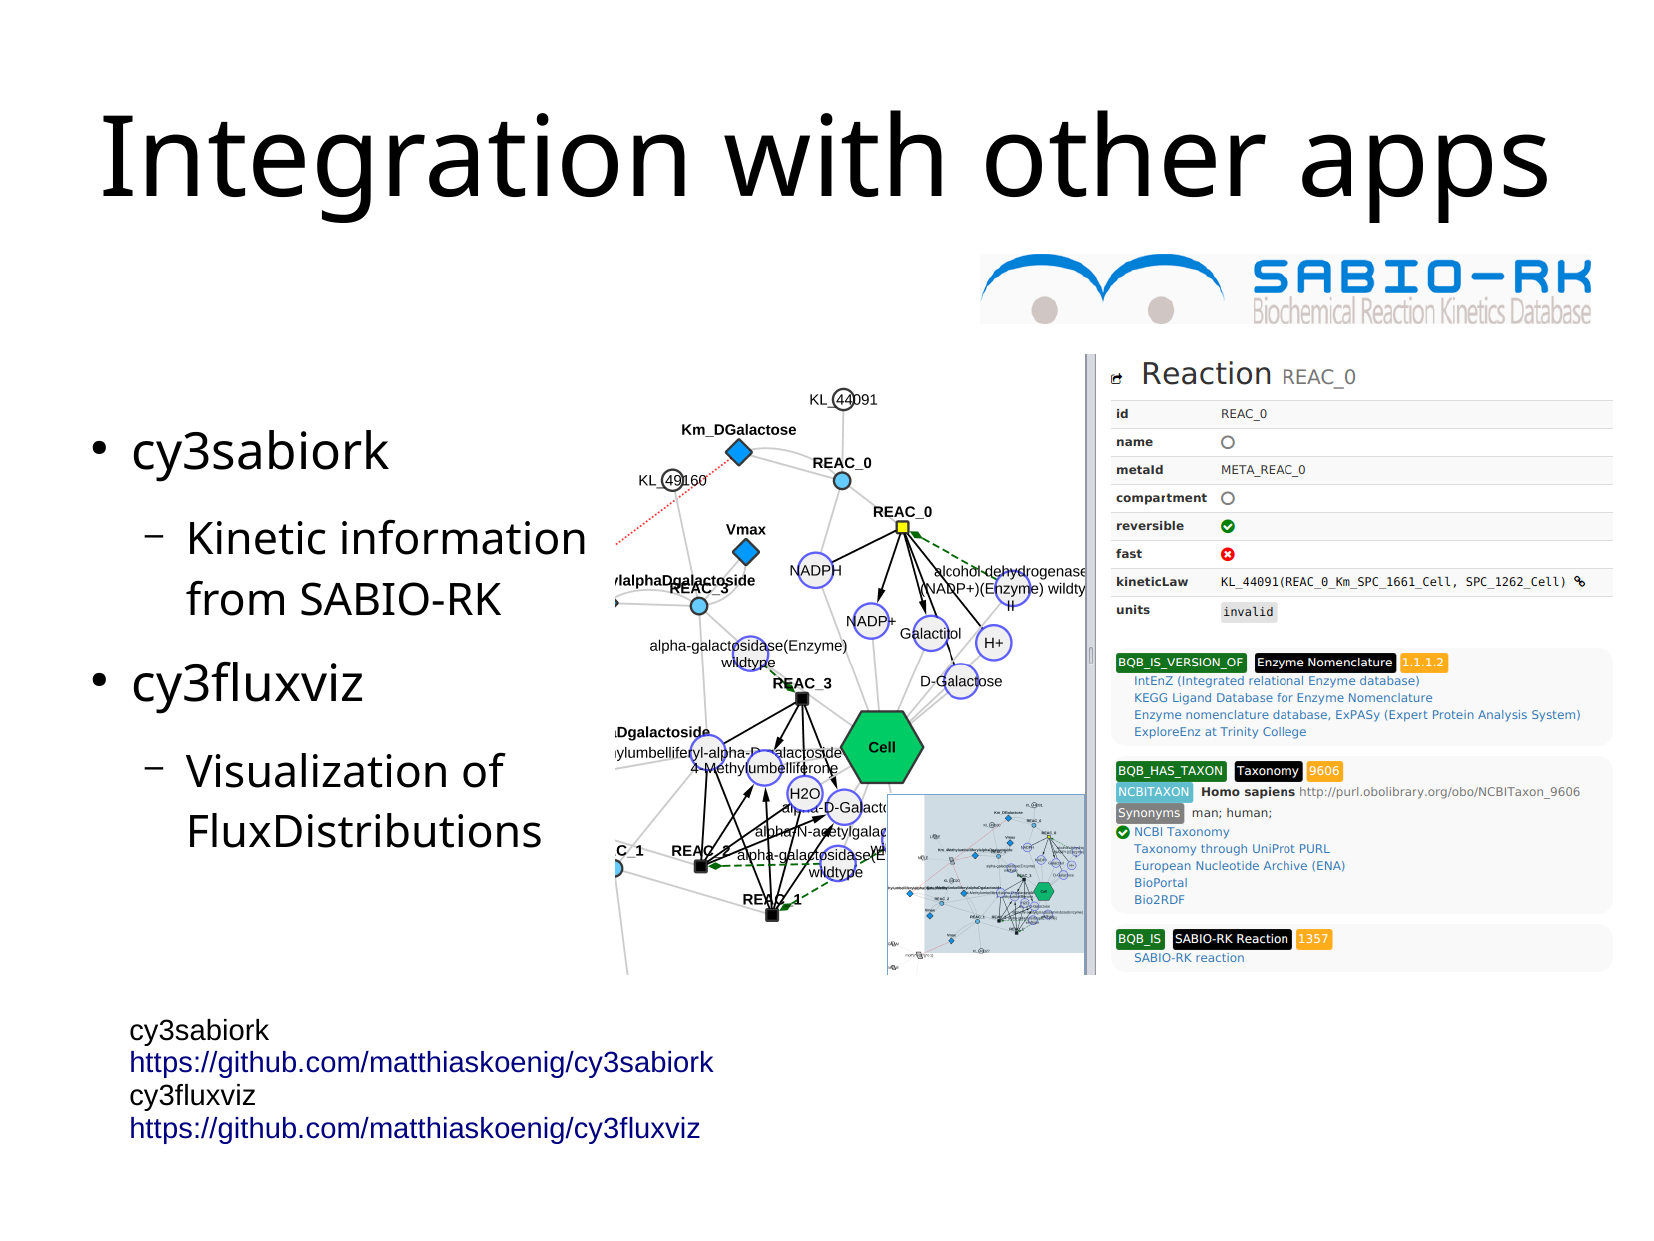

# Integration with other apps
cy3sabiork
Kinetic information from SABIO-RK
cy3fluxviz
Visualization of FluxDistributions
cy3sabiork
https://github.com/matthiaskoenig/cy3sabiork
cy3fluxviz
https://github.com/matthiaskoenig/cy3fluxviz